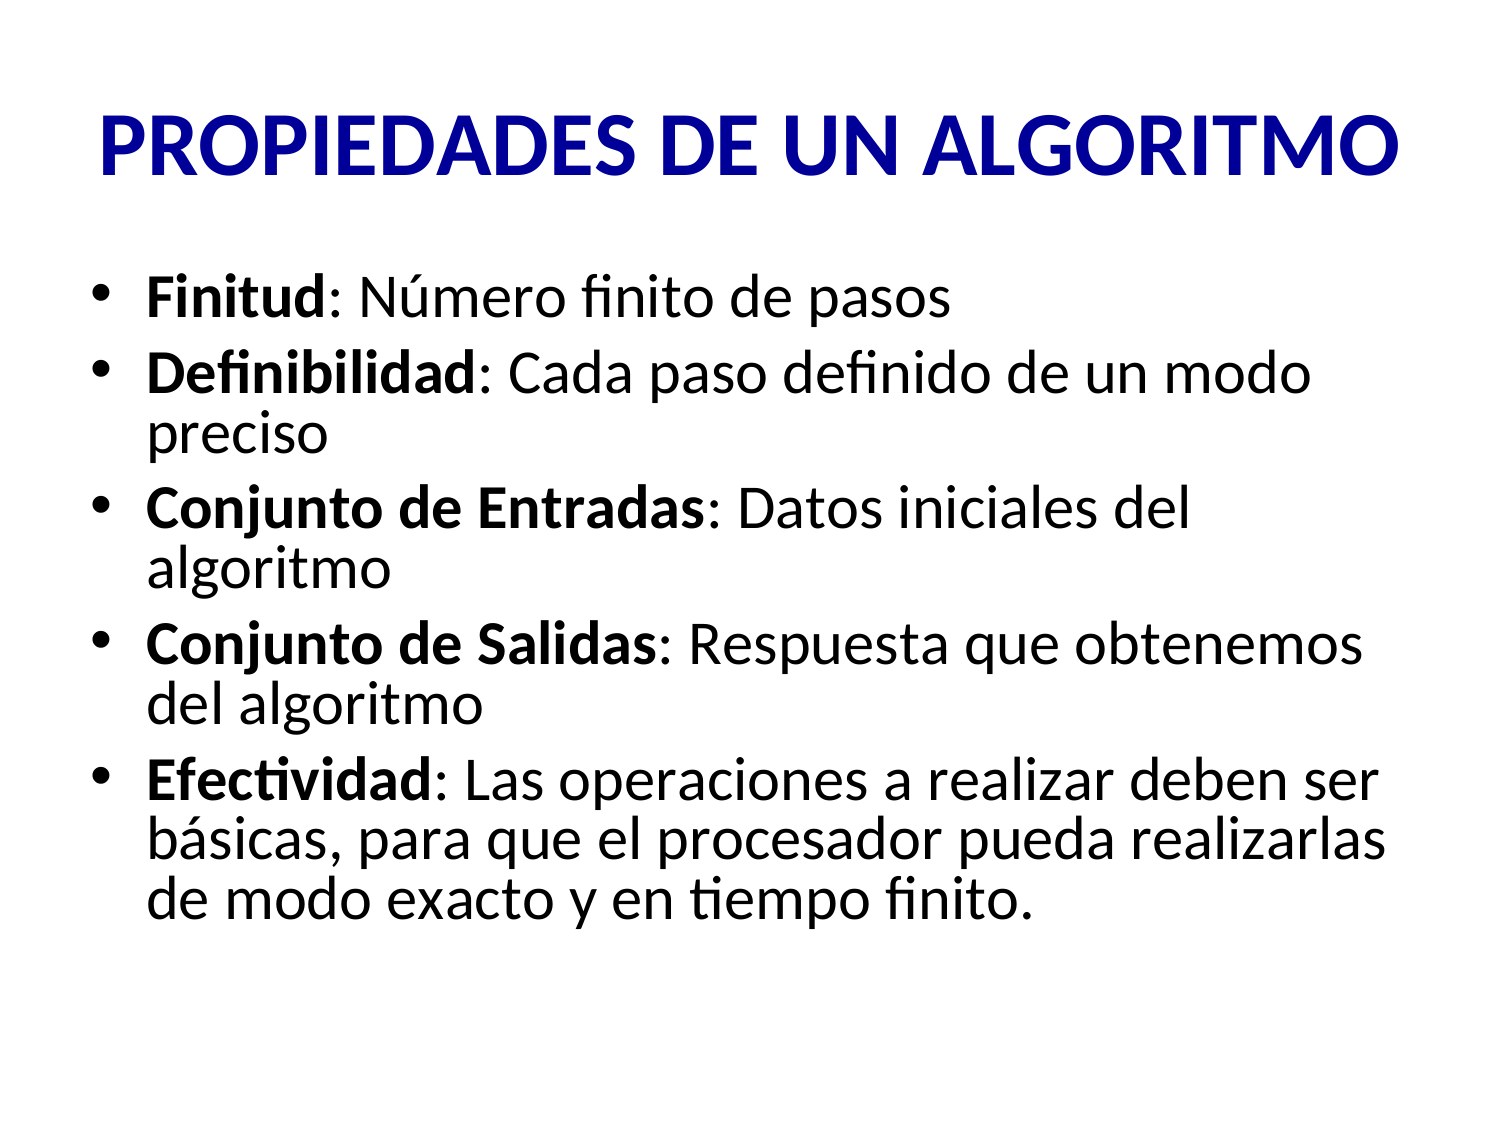

# PROPIEDADES DE UN ALGORITMO
Finitud: Número finito de pasos
Definibilidad: Cada paso definido de un modo preciso
Conjunto de Entradas: Datos iniciales del algoritmo
Conjunto de Salidas: Respuesta que obtenemos del algoritmo
Efectividad: Las operaciones a realizar deben ser básicas, para que el procesador pueda realizarlas de modo exacto y en tiempo finito.